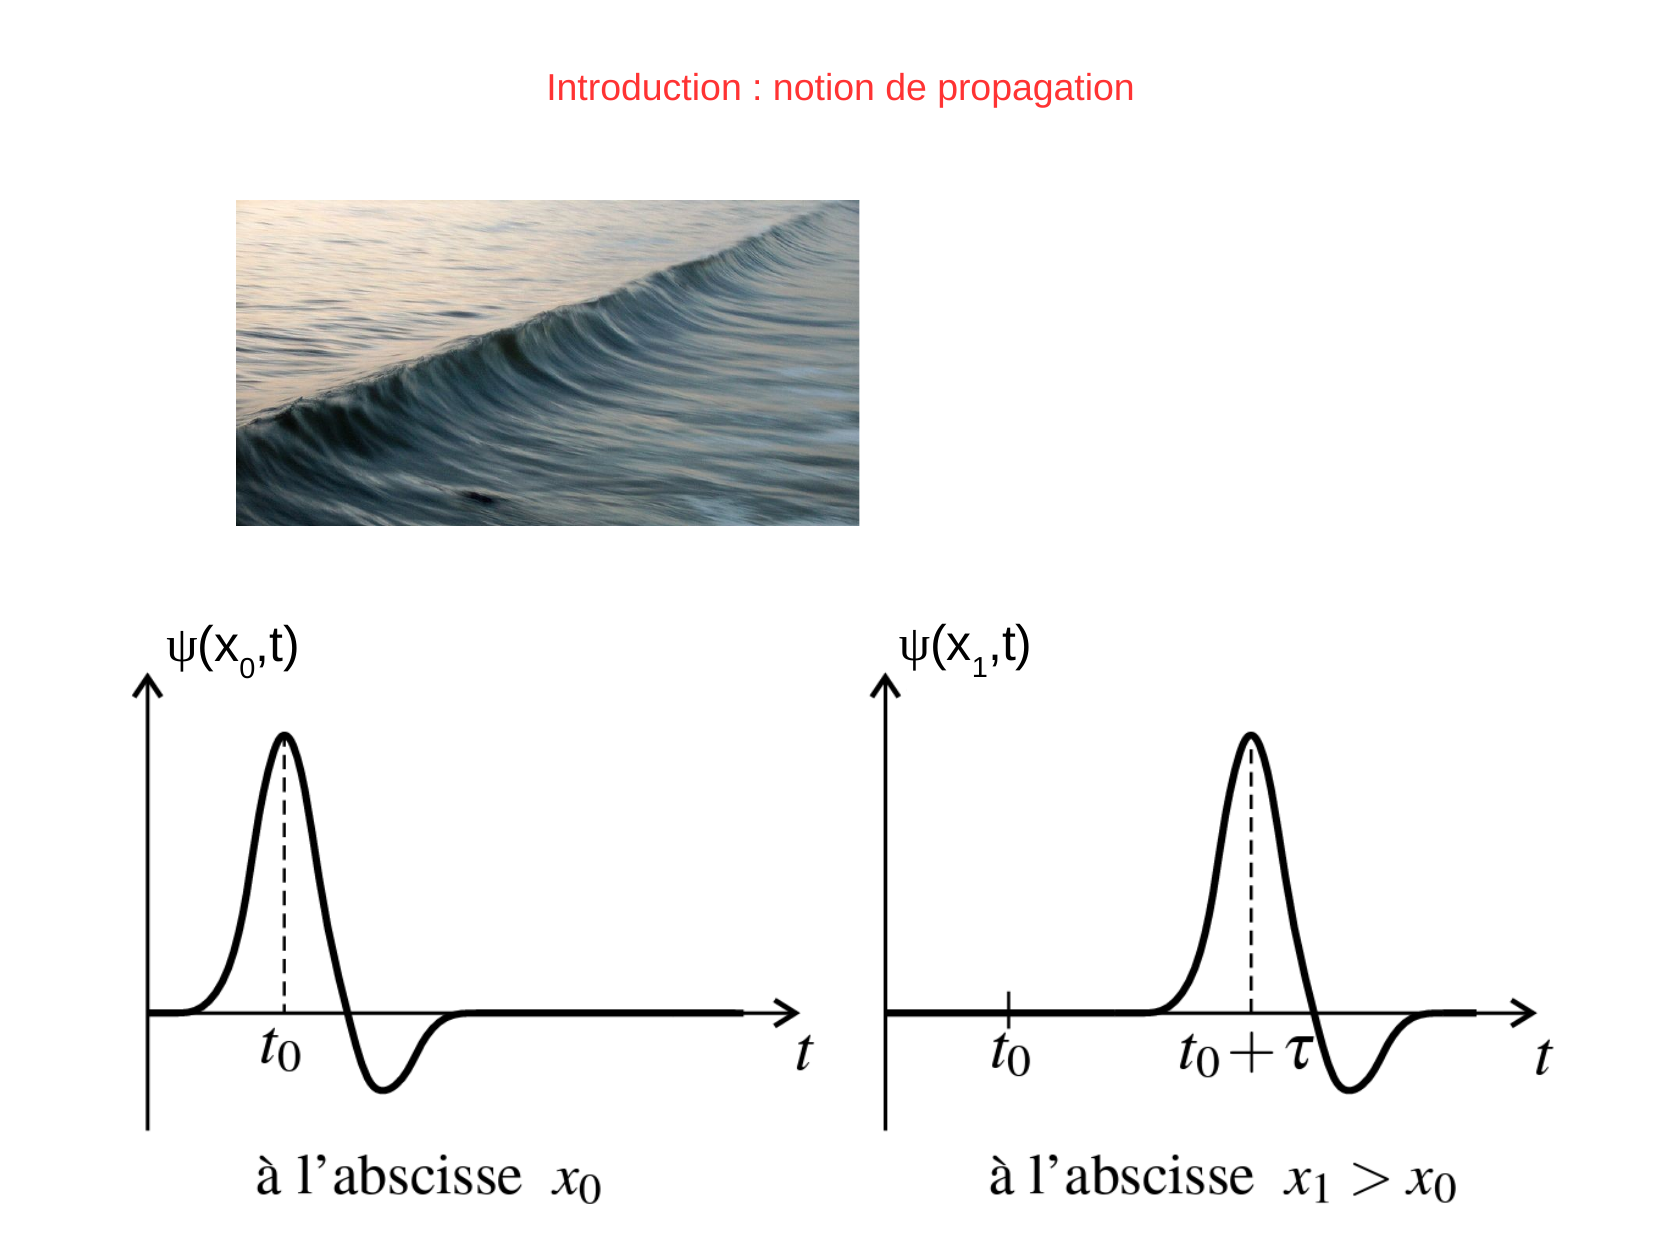

Introduction : notion de propagation
ψ(x1,t)
ψ(x0,t)
t
t
τ